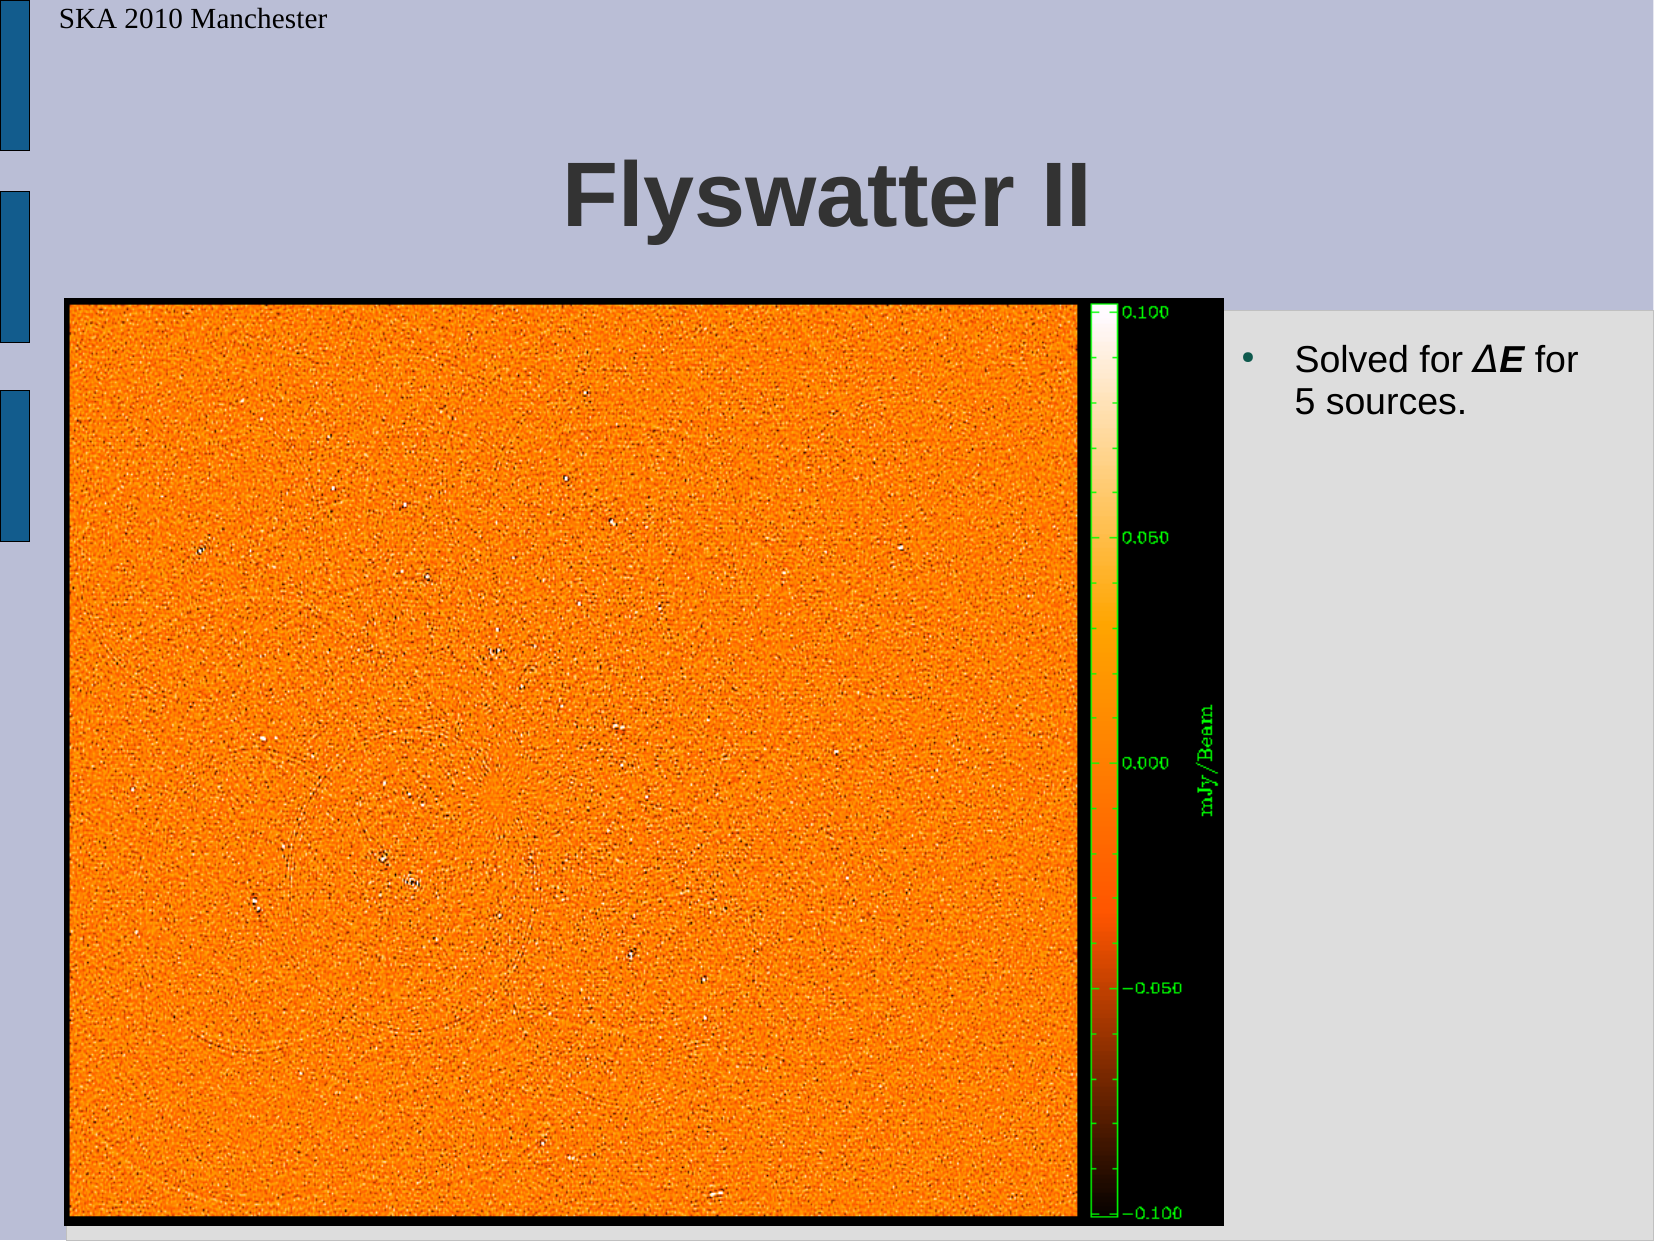

SKA 2010 Manchester
# Flyswatter II
Solved for ΔE for
5 sources.